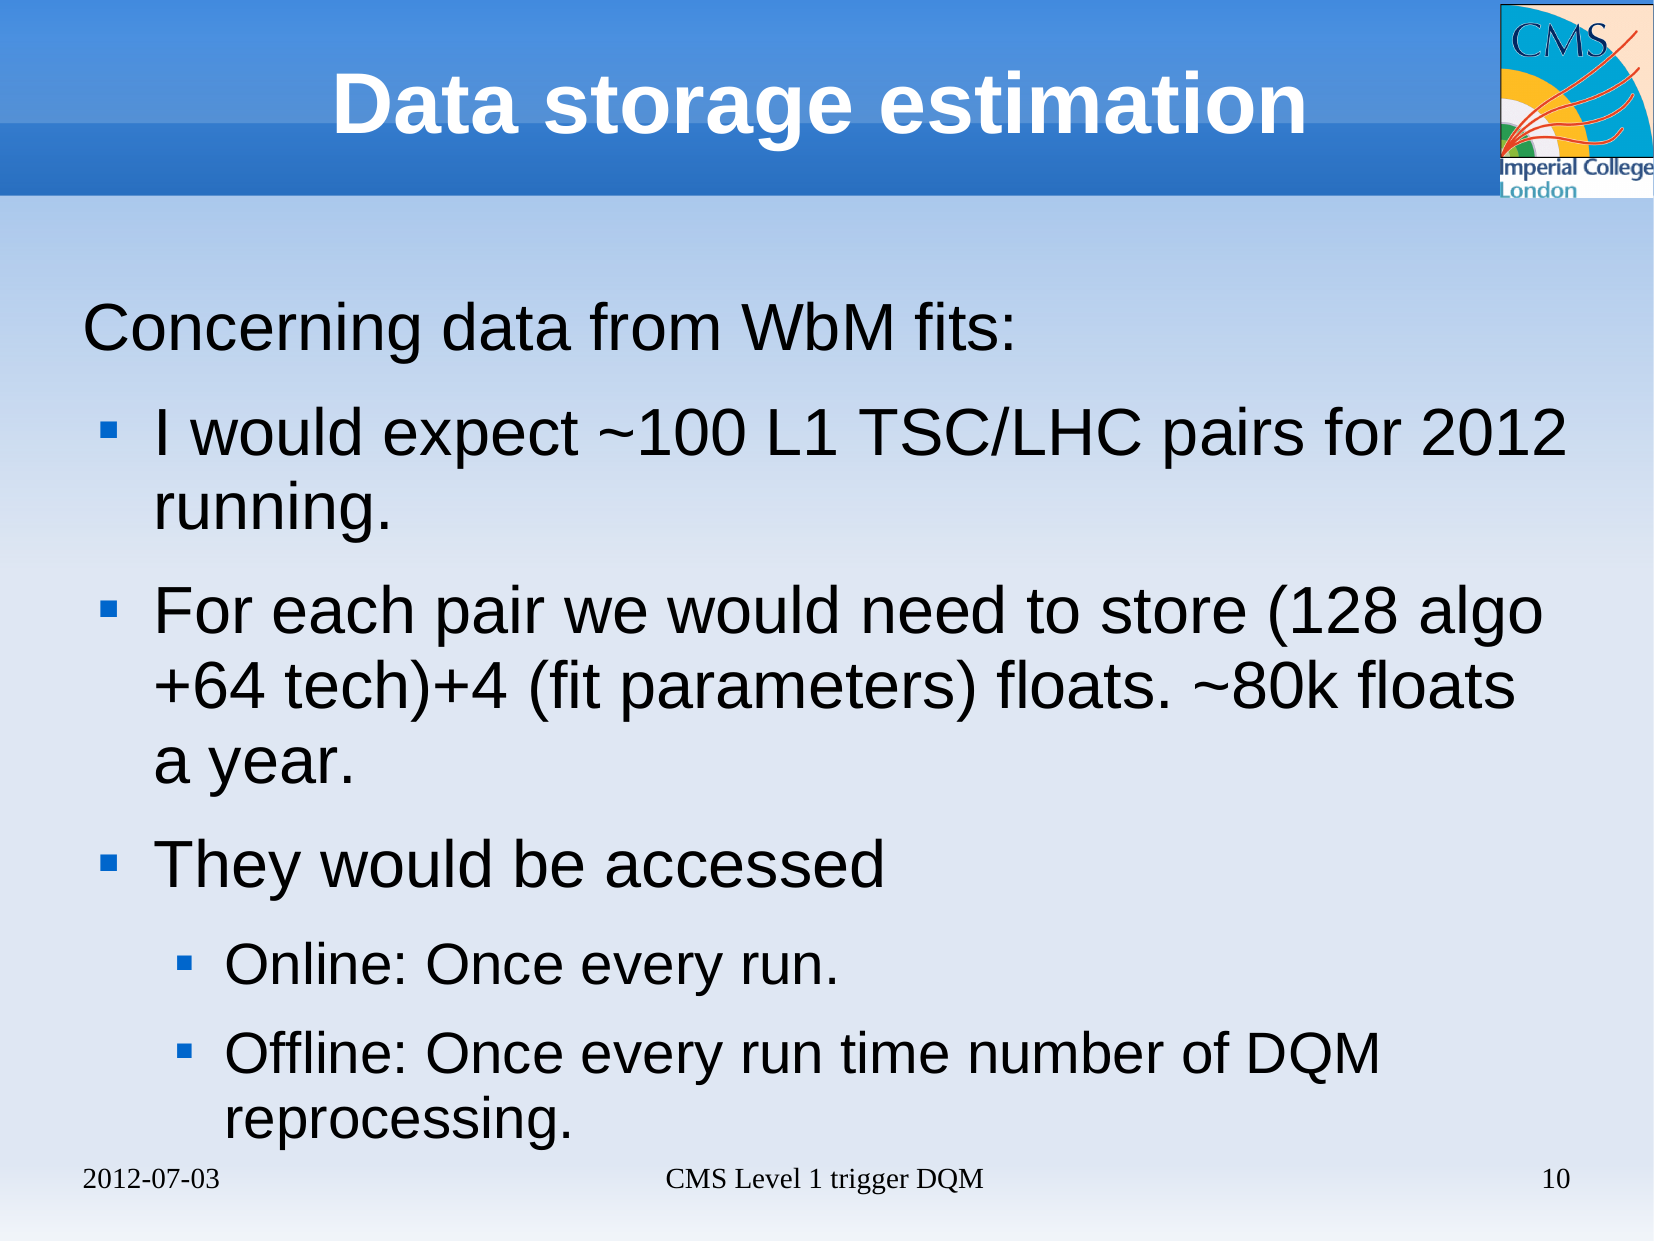

# Data storage estimation
Concerning data from WbM fits:
I would expect ~100 L1 TSC/LHC pairs for 2012 running.
For each pair we would need to store (128 algo +64 tech)+4 (fit parameters) floats. ~80k floats a year.
They would be accessed
Online: Once every run.
Offline: Once every run time number of DQM reprocessing.
2012-07-03
CMS Level 1 trigger DQM
10